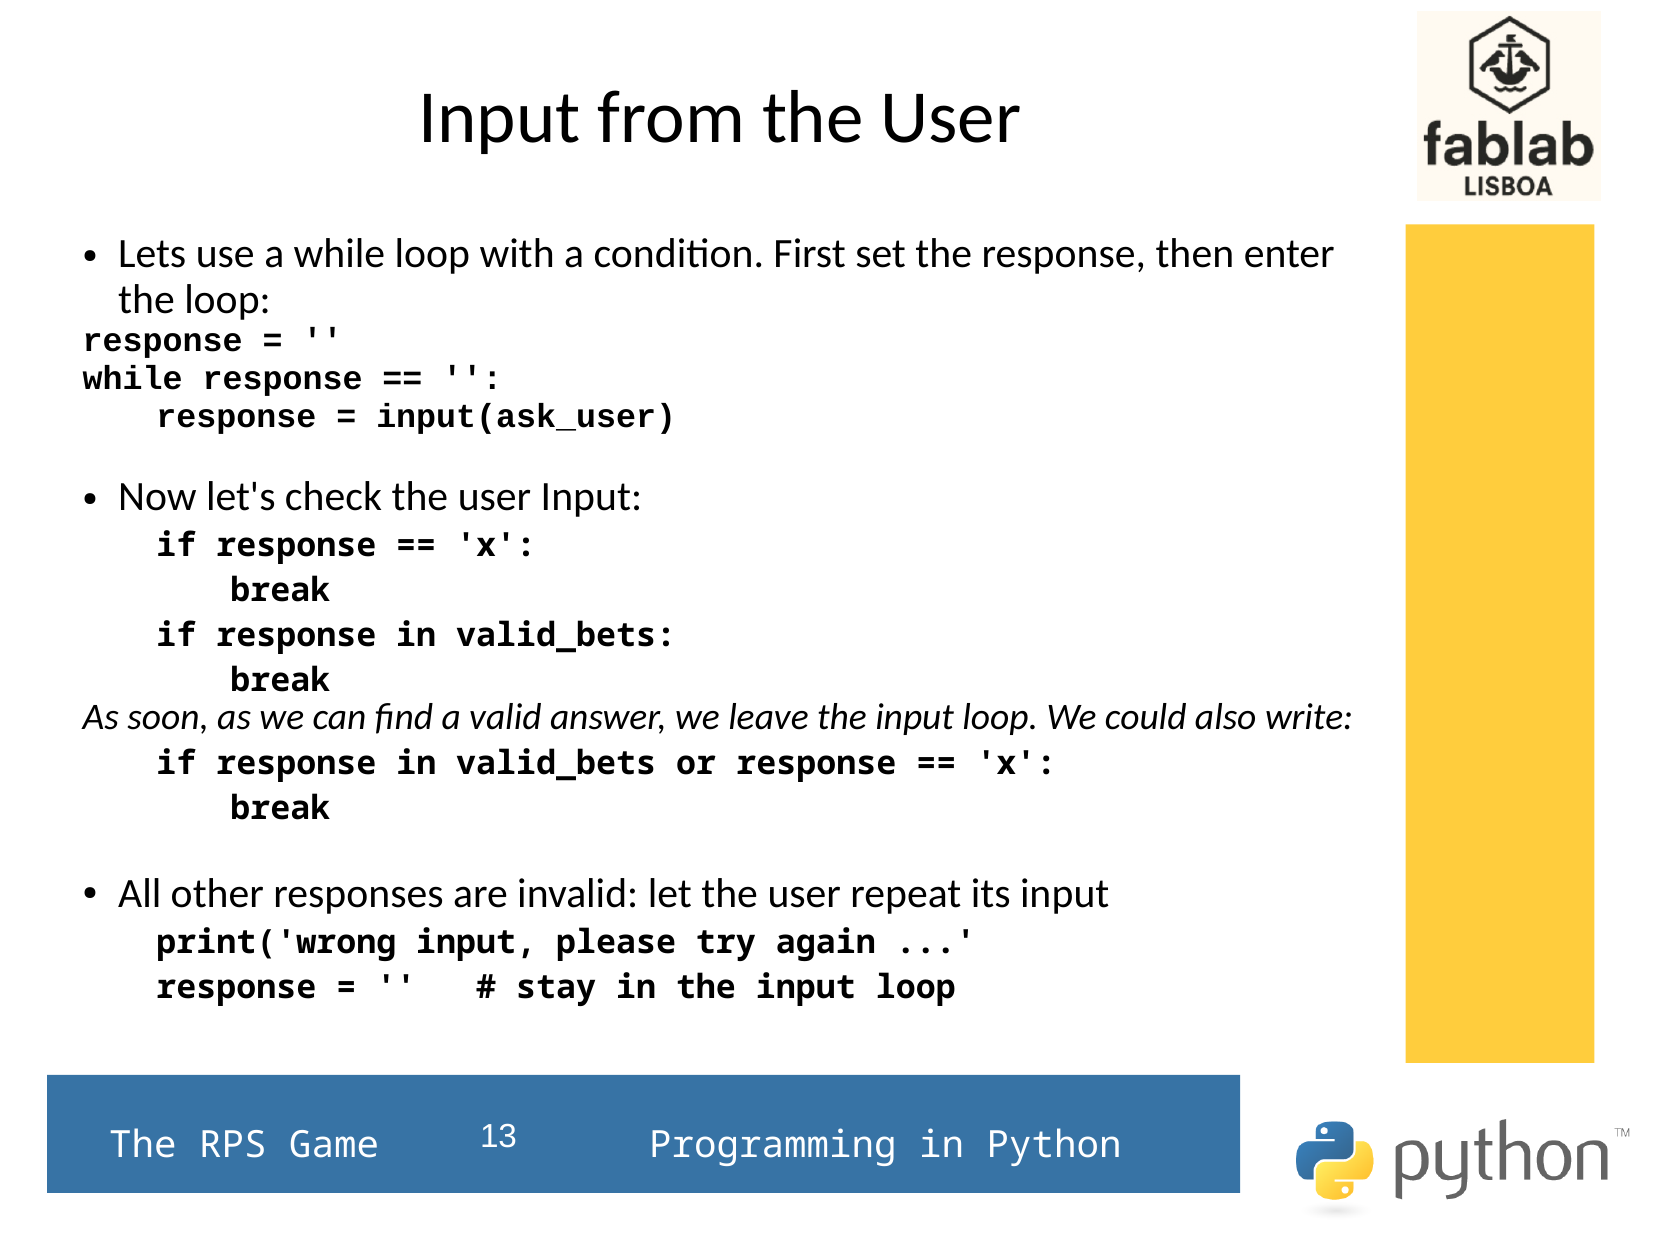

# Input from the User
Lets use a while loop with a condition. First set the response, then enter the loop:
response = ''
while response == '':
	response = input(ask_user)
Now let's check the user Input:
	if response == 'x':
		break
	if response in valid_bets:
		break
As soon, as we can find a valid answer, we leave the input loop. We could also write:
	if response in valid_bets or response == 'x':
		break
All other responses are invalid: let the user repeat its input
	print('wrong input, please try again ...'
	response = '' # stay in the input loop
The RPS Game Programming in Python